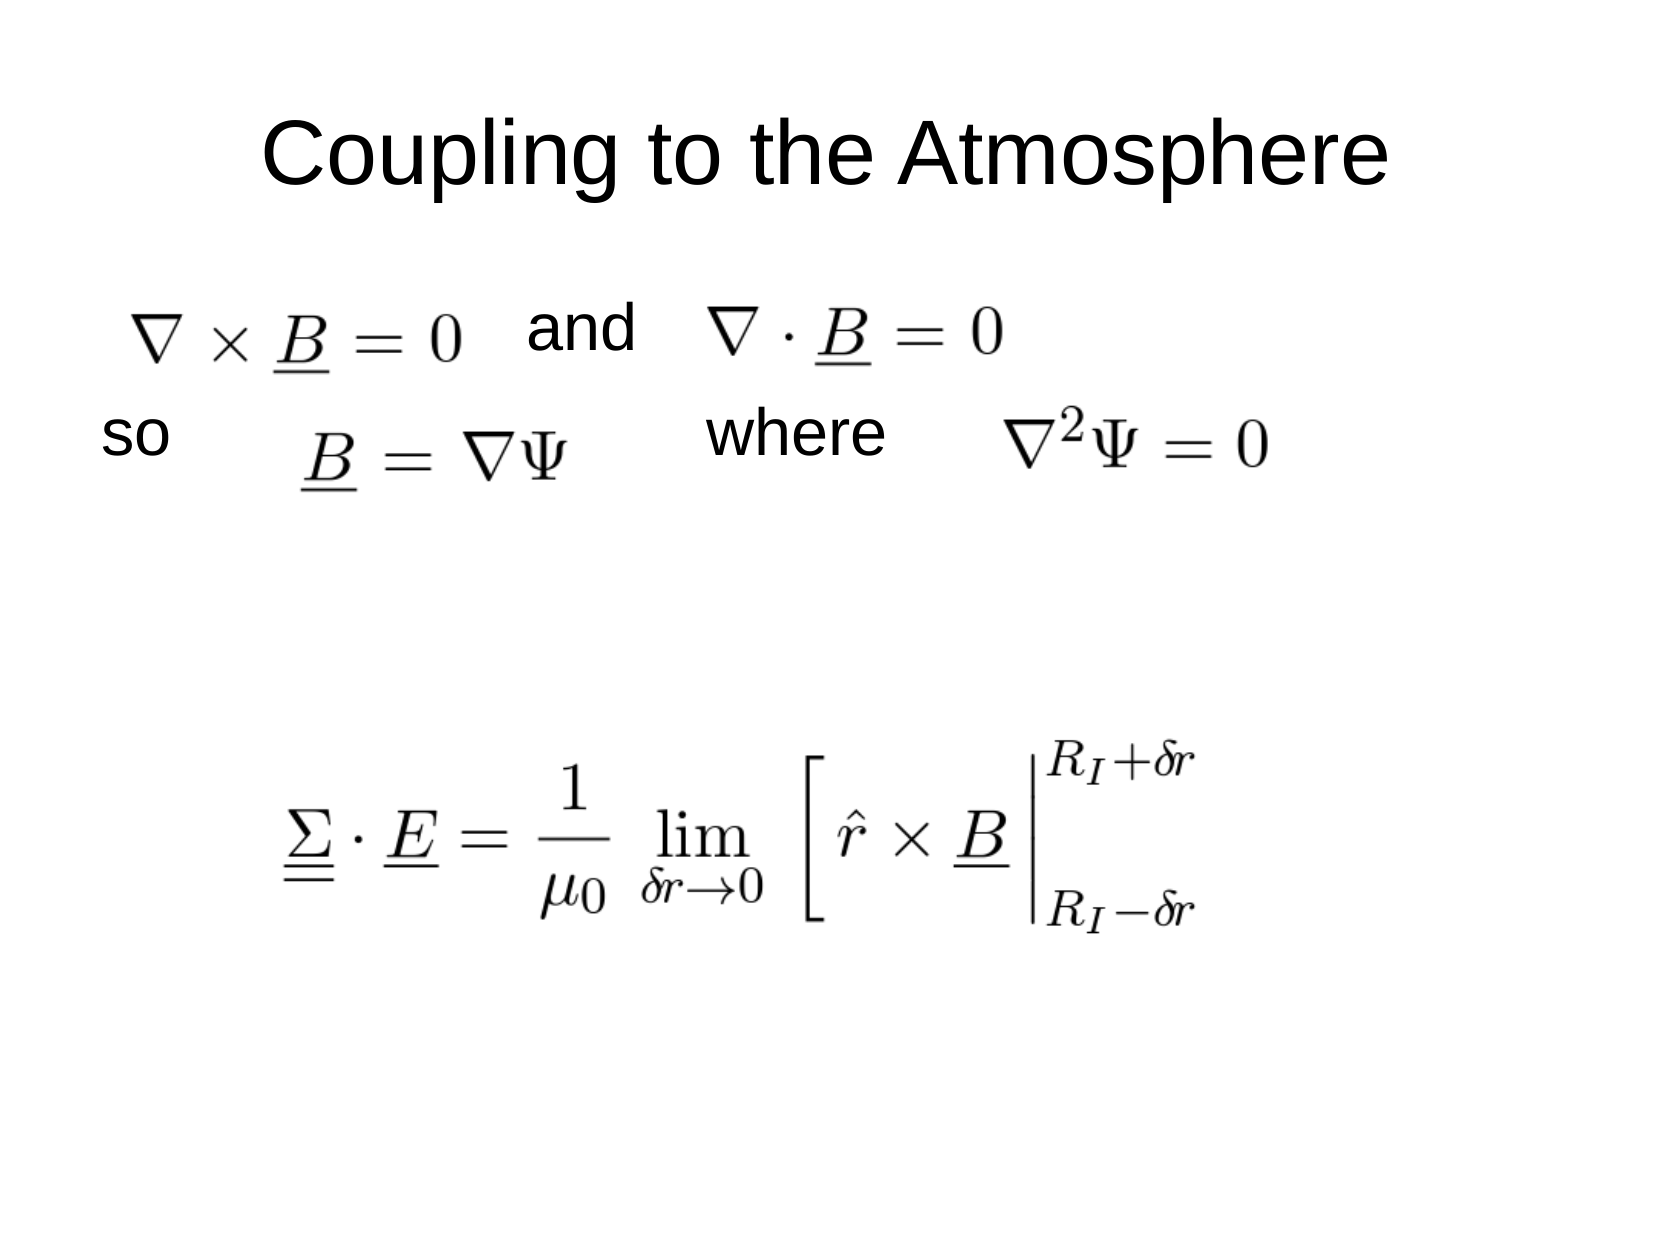

# Coupling to the Atmosphere
 and
 so where